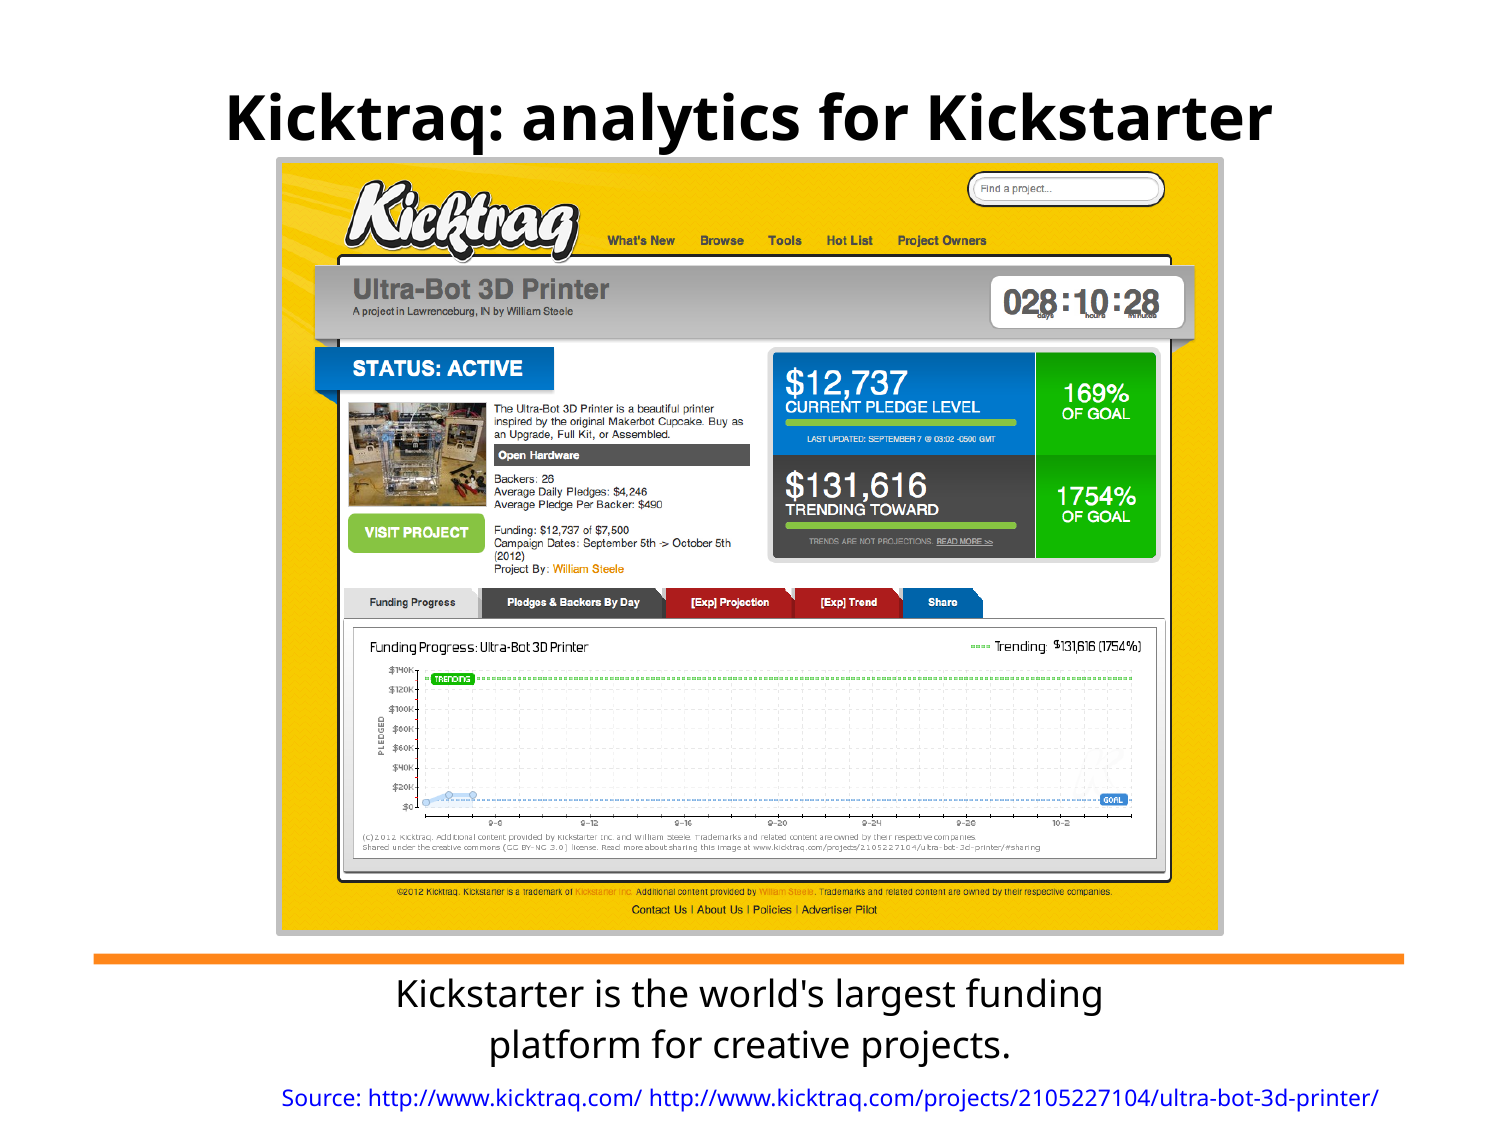

# Kicktraq: analytics for Kickstarter
Kickstarter is the world's largest funding platform for creative projects.
Source: http://www.kicktraq.com/ http://www.kicktraq.com/projects/2105227104/ultra-bot-3d-printer/